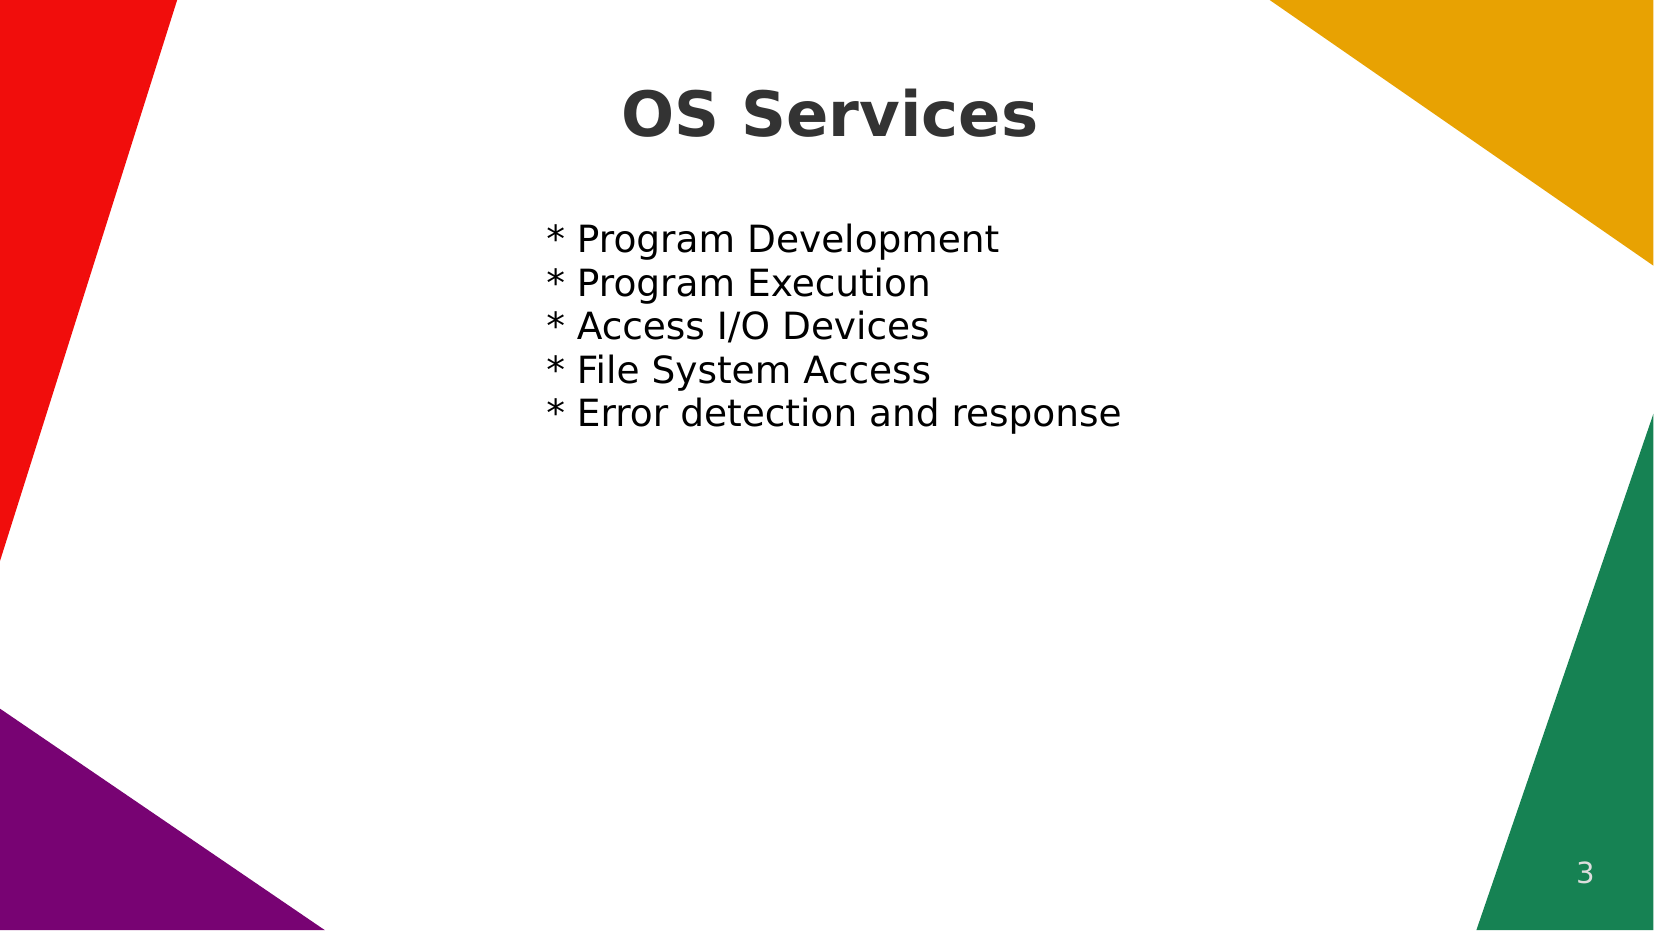

# OS Services
* Program Development
* Program Execution
* Access I/O Devices
* File System Access
* Error detection and response
3